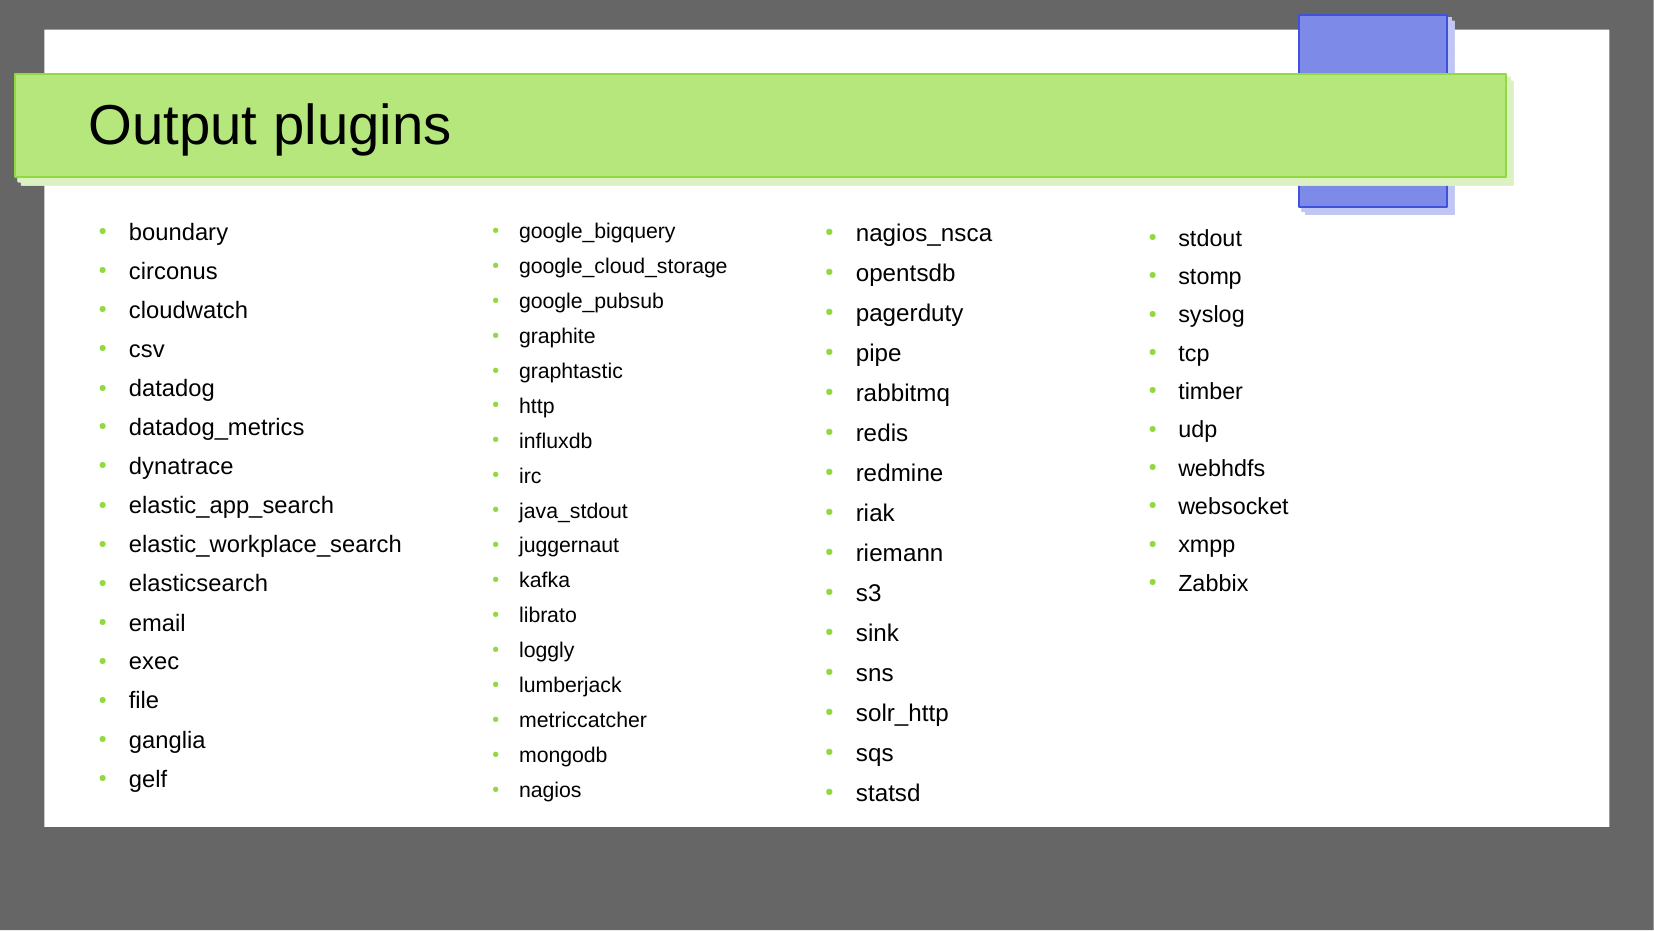

# Output plugins
boundary
circonus
cloudwatch
csv
datadog
datadog_metrics
dynatrace
elastic_app_search
elastic_workplace_search
elasticsearch
email
exec
file
ganglia
gelf
google_bigquery
google_cloud_storage
google_pubsub
graphite
graphtastic
http
influxdb
irc
java_stdout
juggernaut
kafka
librato
loggly
lumberjack
metriccatcher
mongodb
nagios
nagios_nsca
opentsdb
pagerduty
pipe
rabbitmq
redis
redmine
riak
riemann
s3
sink
sns
solr_http
sqs
statsd
stdout
stomp
syslog
tcp
timber
udp
webhdfs
websocket
xmpp
Zabbix